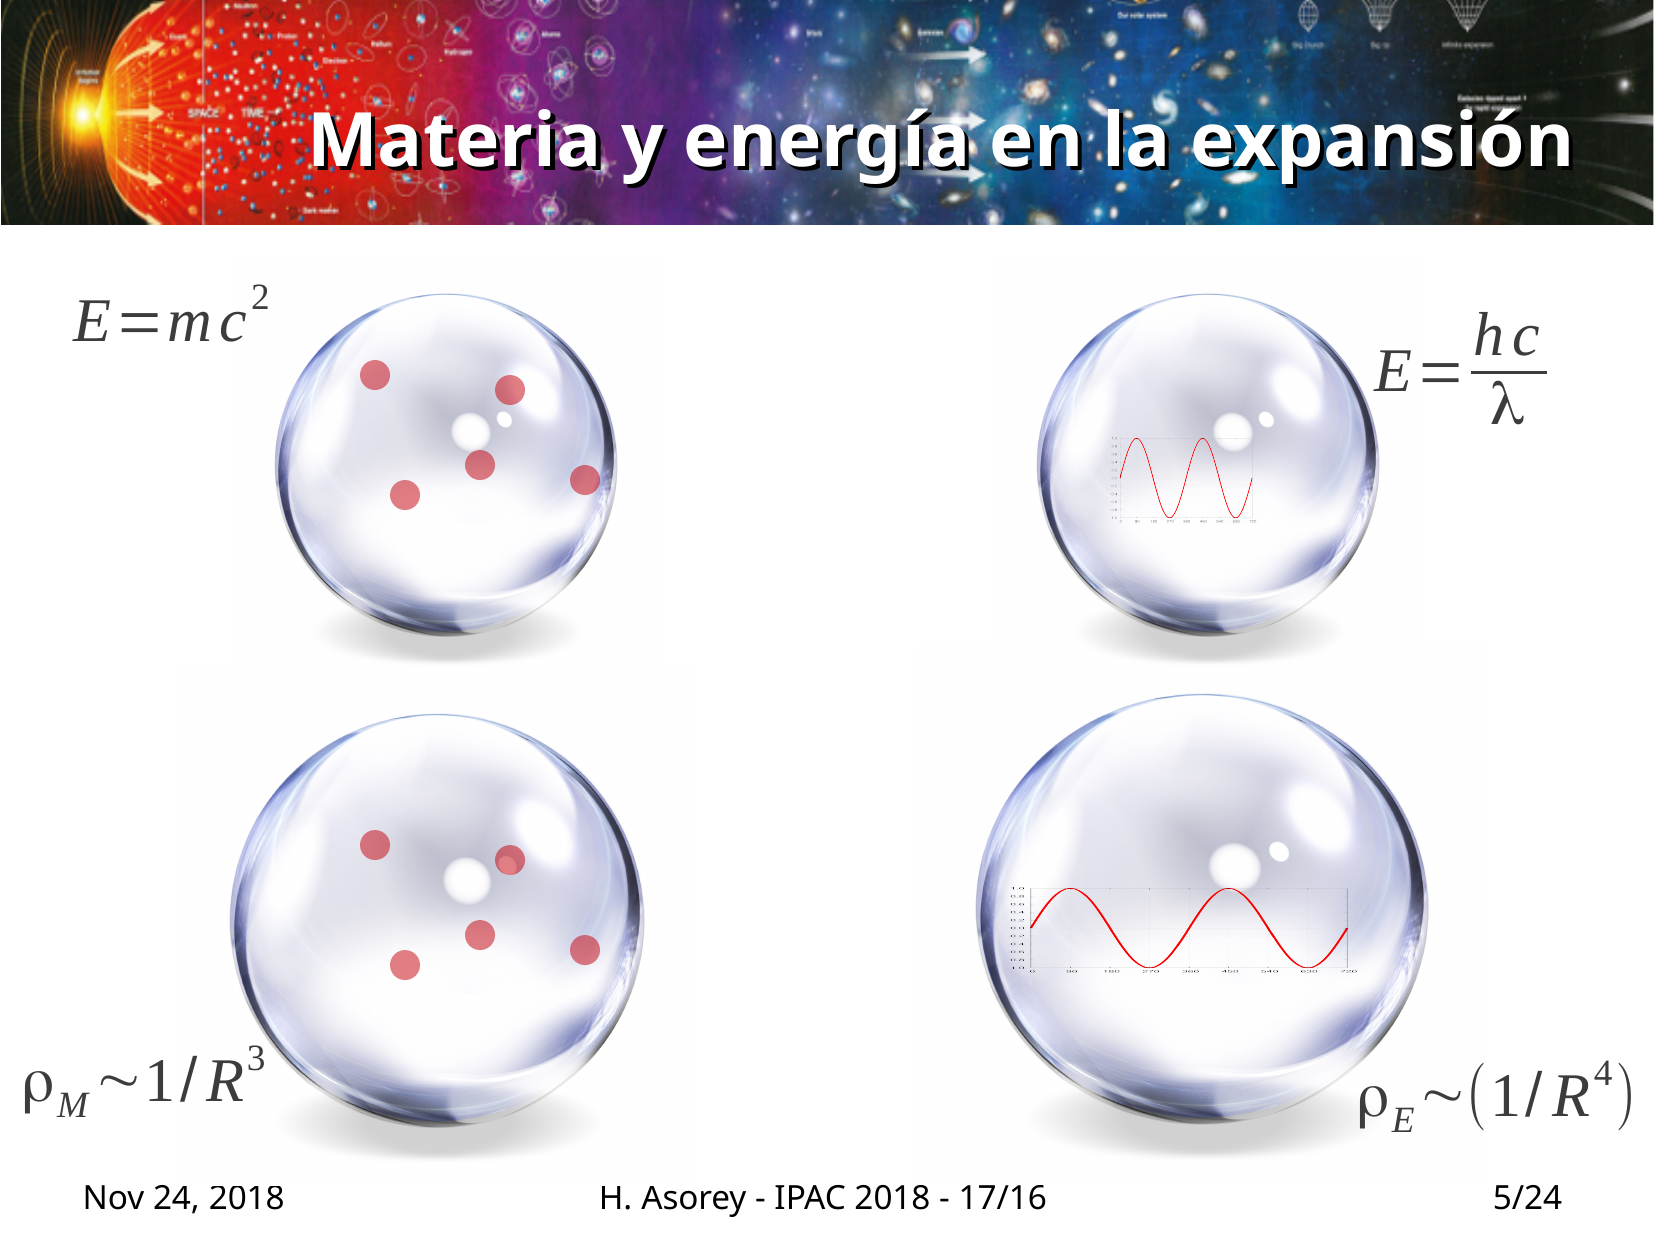

# Materia y energía en la expansión
Nov 24, 2018
H. Asorey - IPAC 2018 - 17/16
5